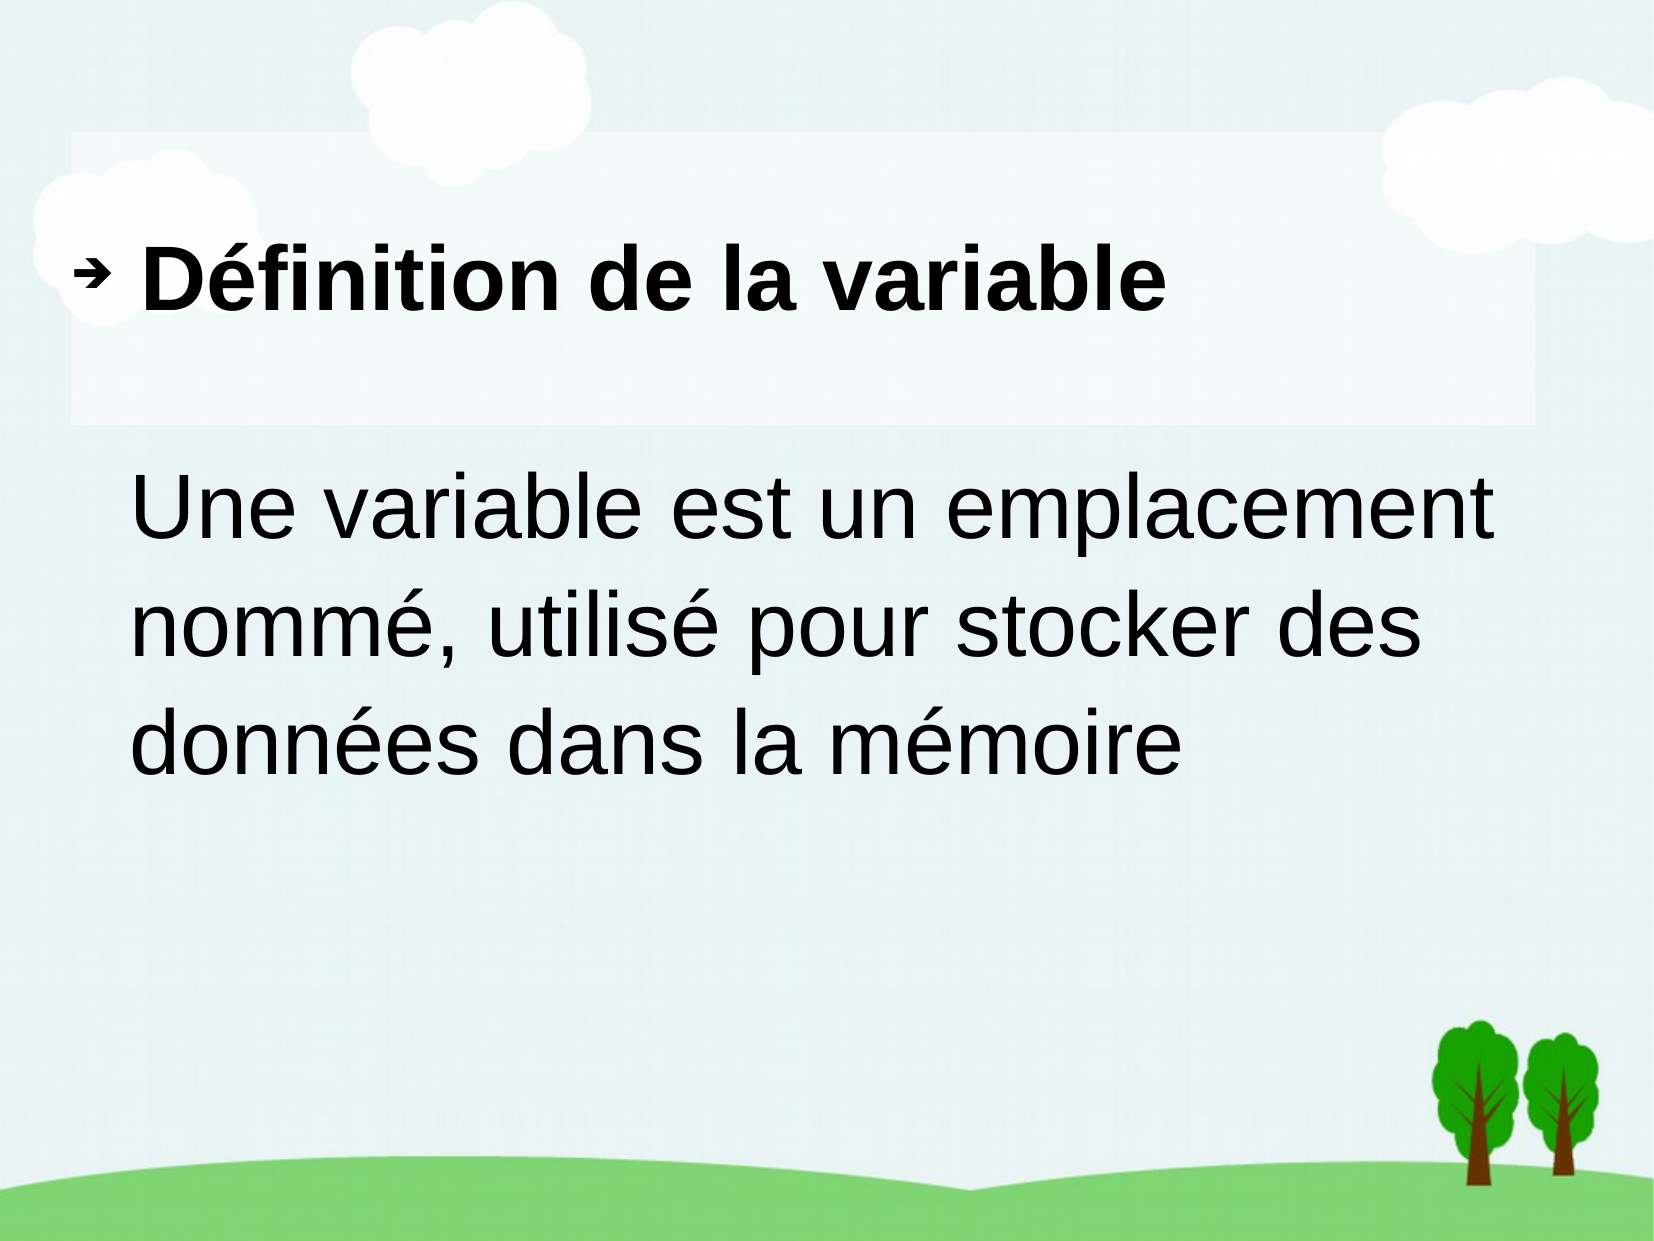

# Définition de la variable
Une variable est un emplacement nommé, utilisé pour stocker des données dans la mémoire